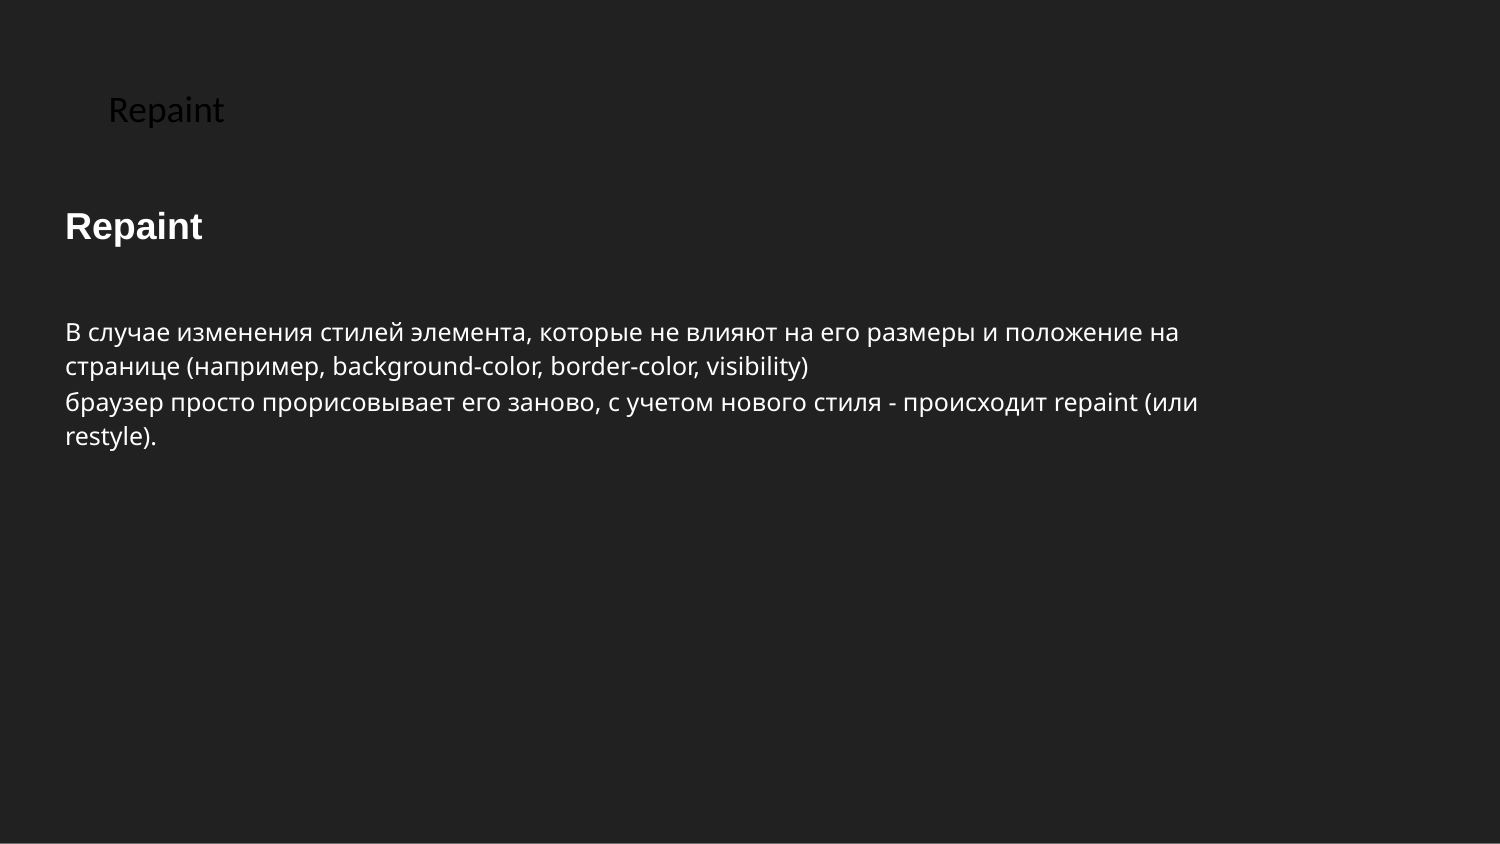

# Repaint
Repaint
В случае изменения стилей элемента, которые не влияют на его размеры и положение на странице (например, background-color, border-color, visibility)
браузер просто прорисовывает его заново, с учетом нового стиля - происходит repaint (или restyle).